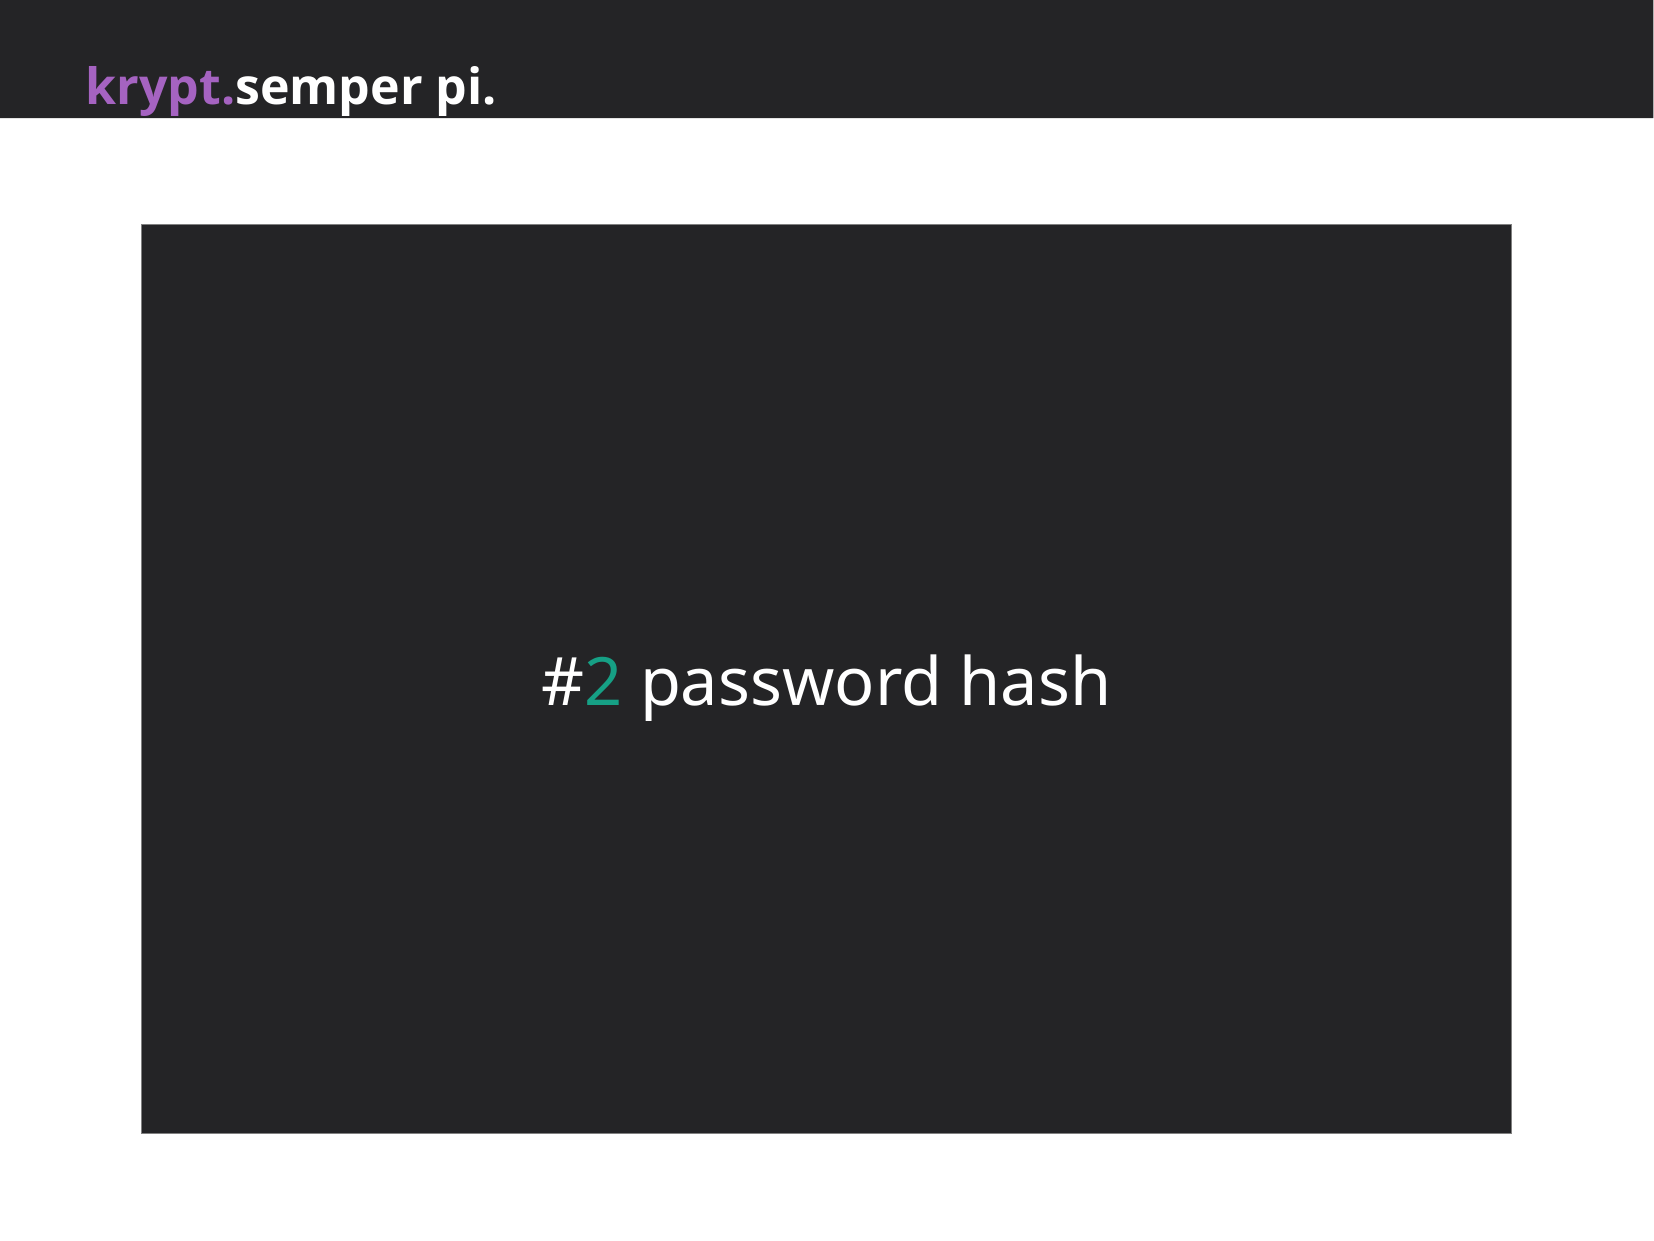

krypt.semper pi.
#2 password hash
krypt first of all is a framework